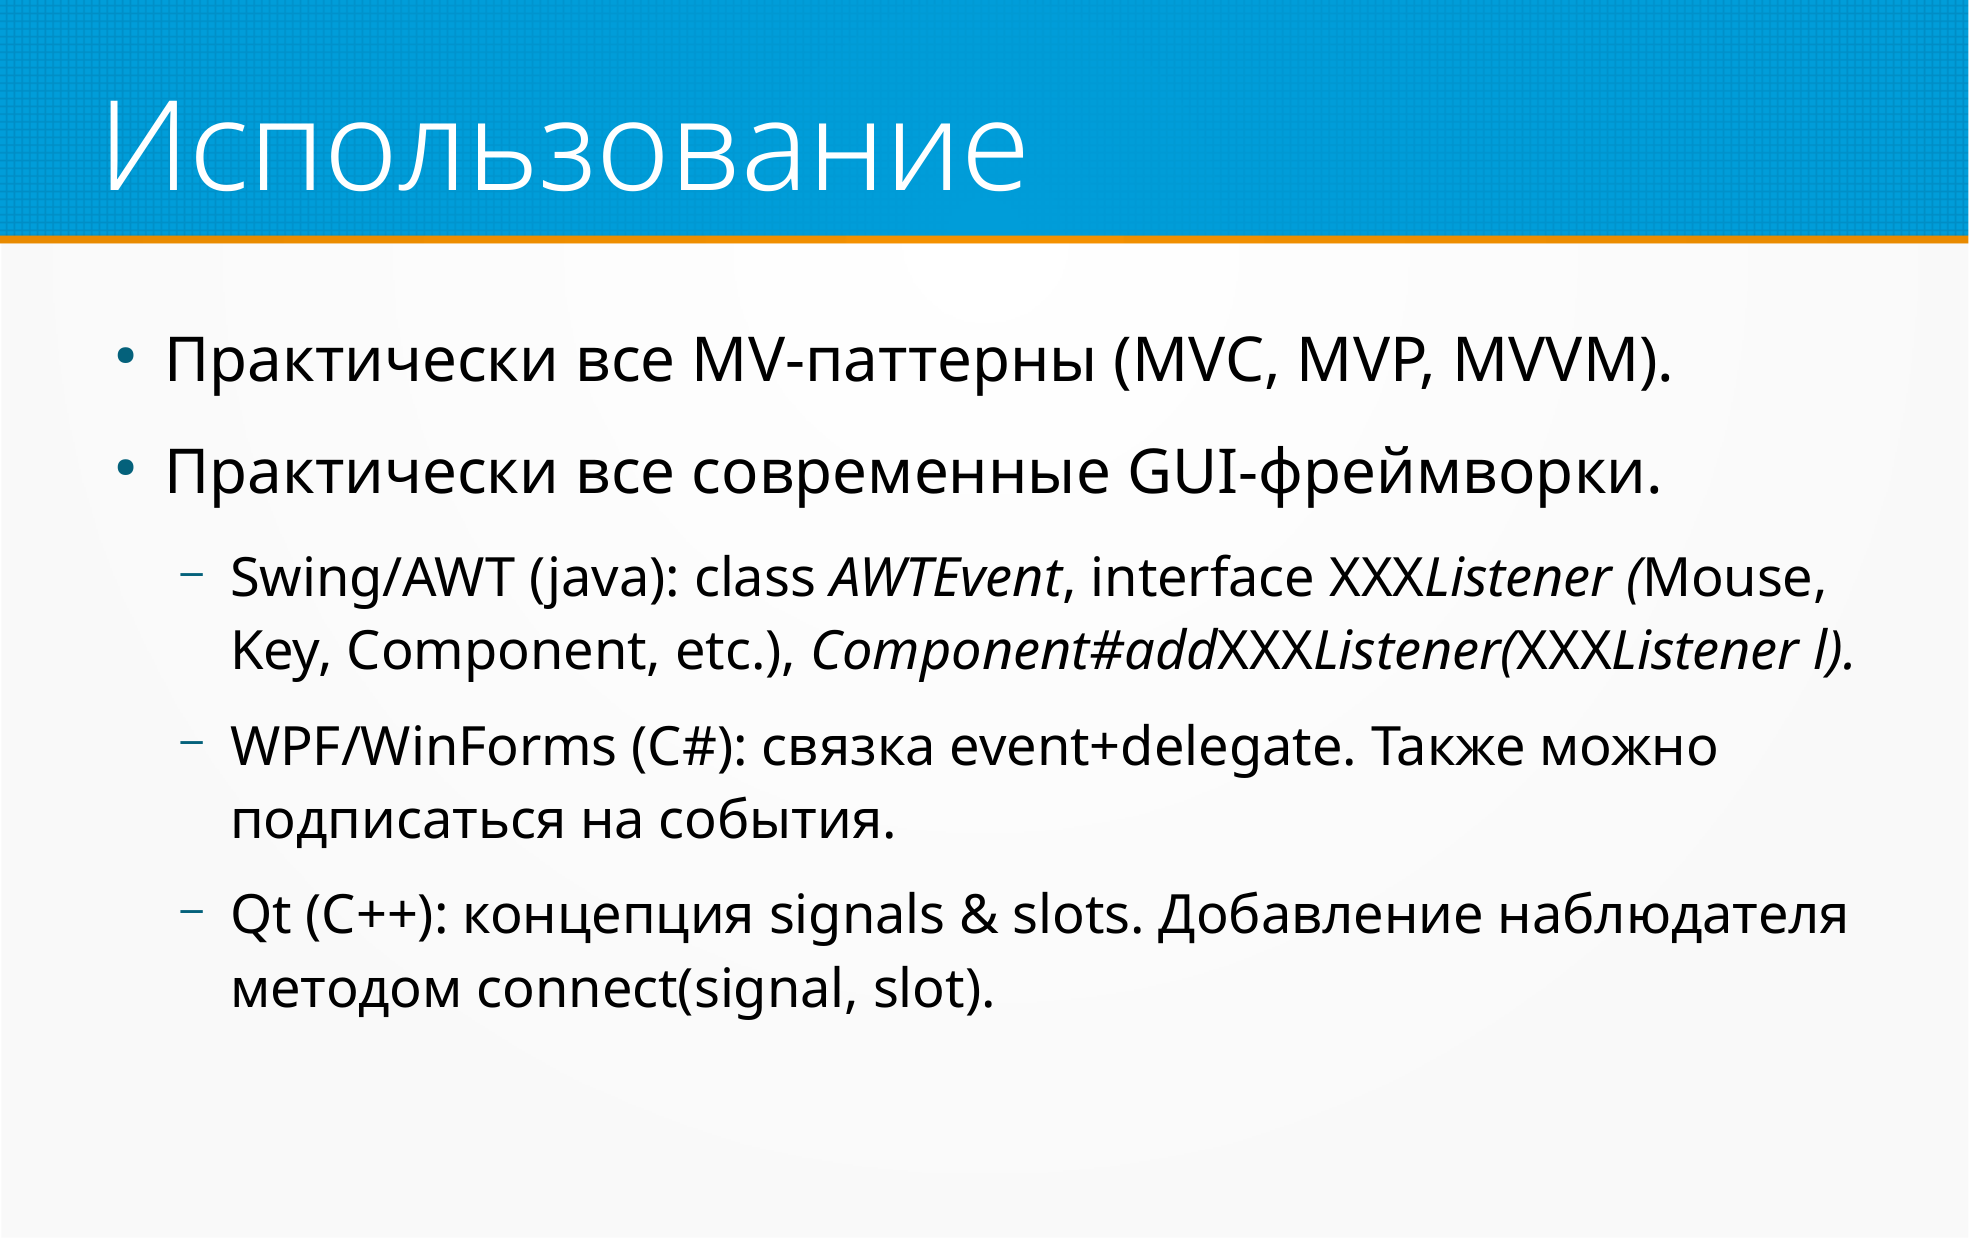

# Использование
Практически все MV-паттерны (MVC, MVP, MVVM).
Практически все современные GUI-фреймворки.
Swing/AWT (java): class AWTEvent, interface XXXListener (Mouse, Key, Component, etc.), Component#addXXXListener(XXXListener l).
WPF/WinForms (C#): связка event+delegate. Также можно подписаться на события.
Qt (C++): концепция signals & slots. Добавление наблюдателя методом connect(signal, slot).